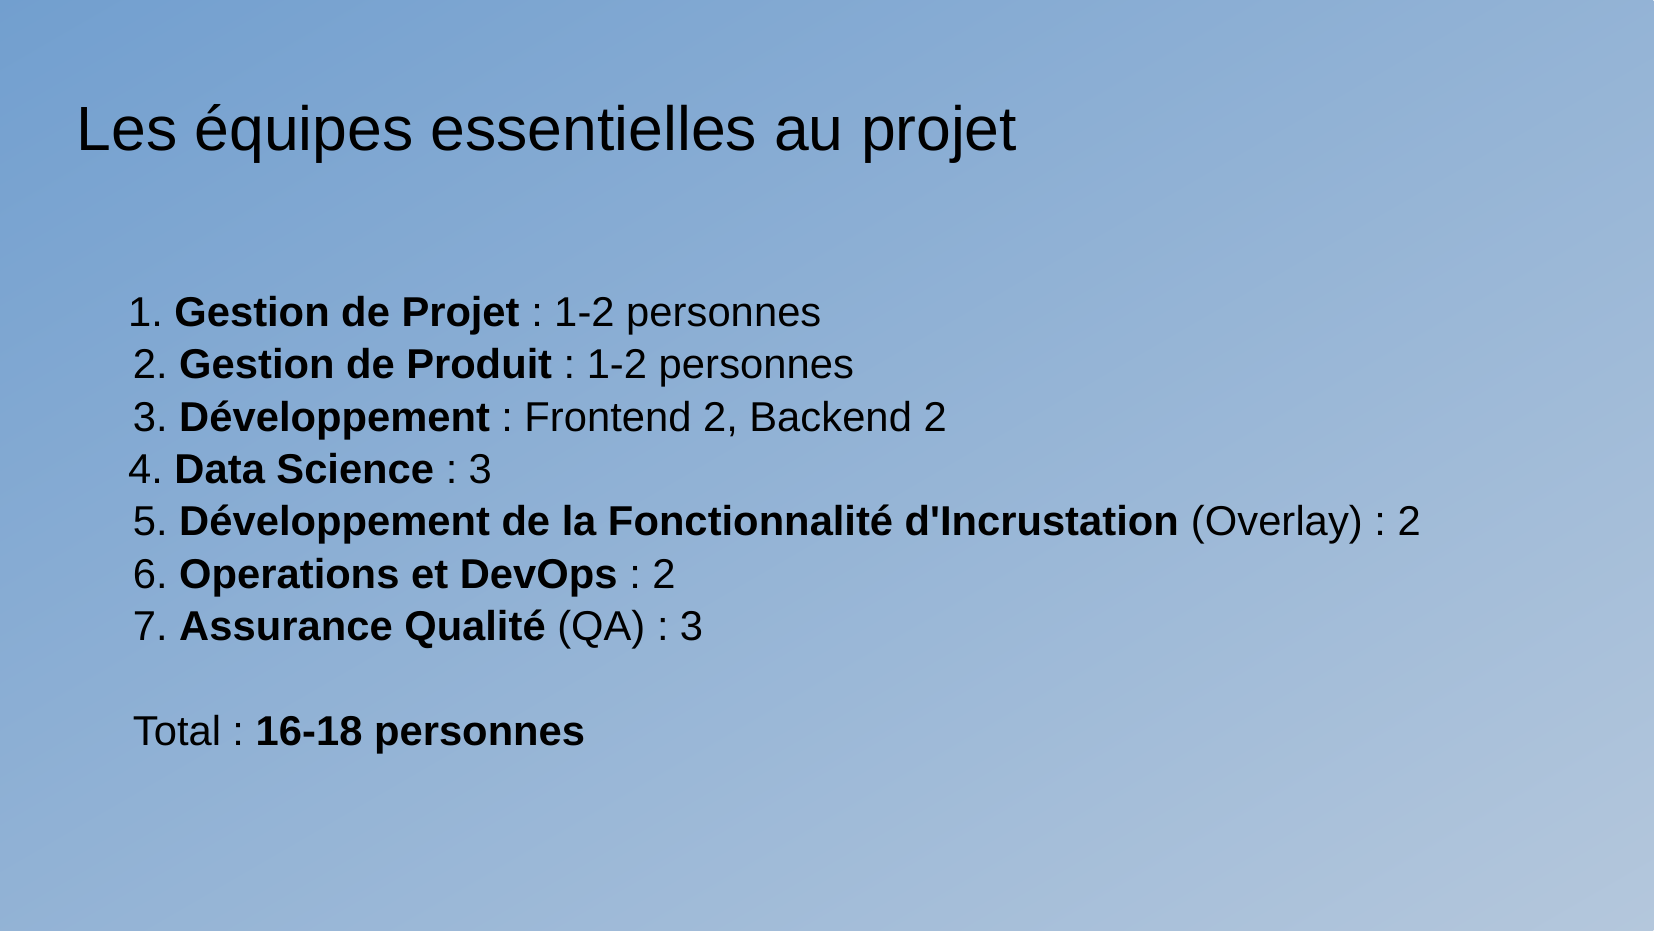

# Les équipes essentielles au projet
 1. Gestion de Projet : 1-2 personnes
	2. Gestion de Produit : 1-2 personnes
	3. Développement : Frontend 2, Backend 2
 4. Data Science : 3
	5. Développement de la Fonctionnalité d'Incrustation (Overlay) : 2
	6. Operations et DevOps : 2
	7. Assurance Qualité (QA) : 3
	Total : 16-18 personnes